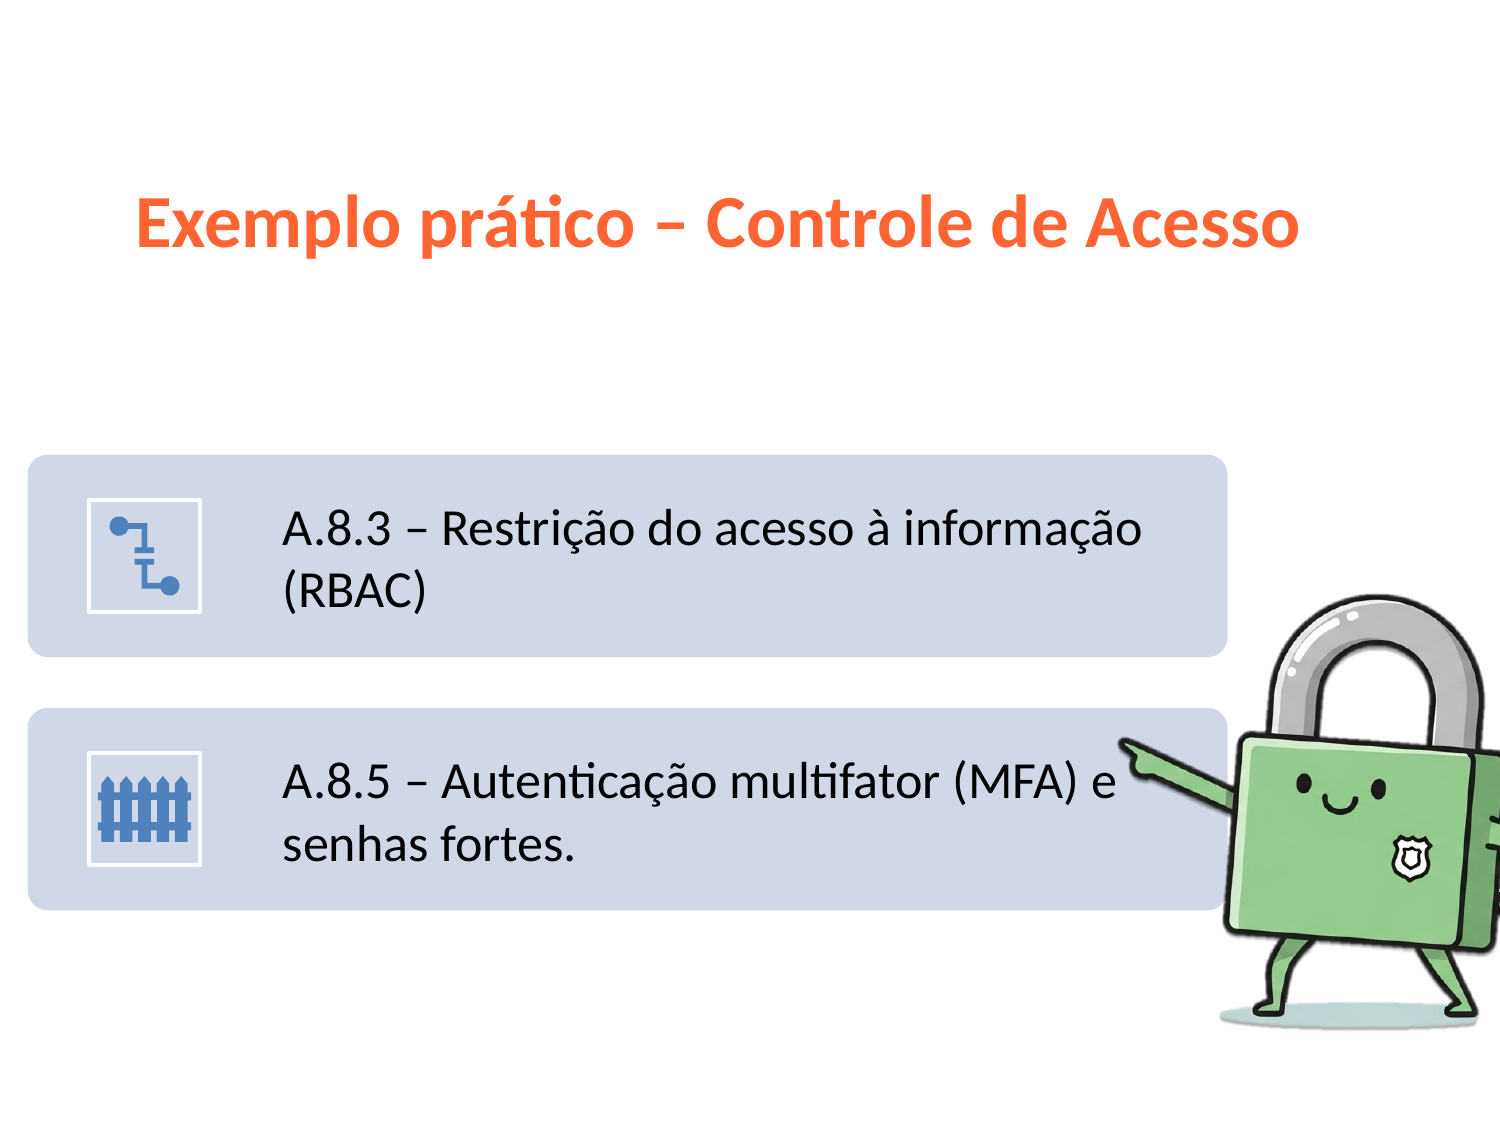

Exemplo prático – Controle de Acesso
A.8.3 – Restrição do acesso à informação (RBAC)
A.8.5 – Autenticação multifator (MFA) e senhas fortes.